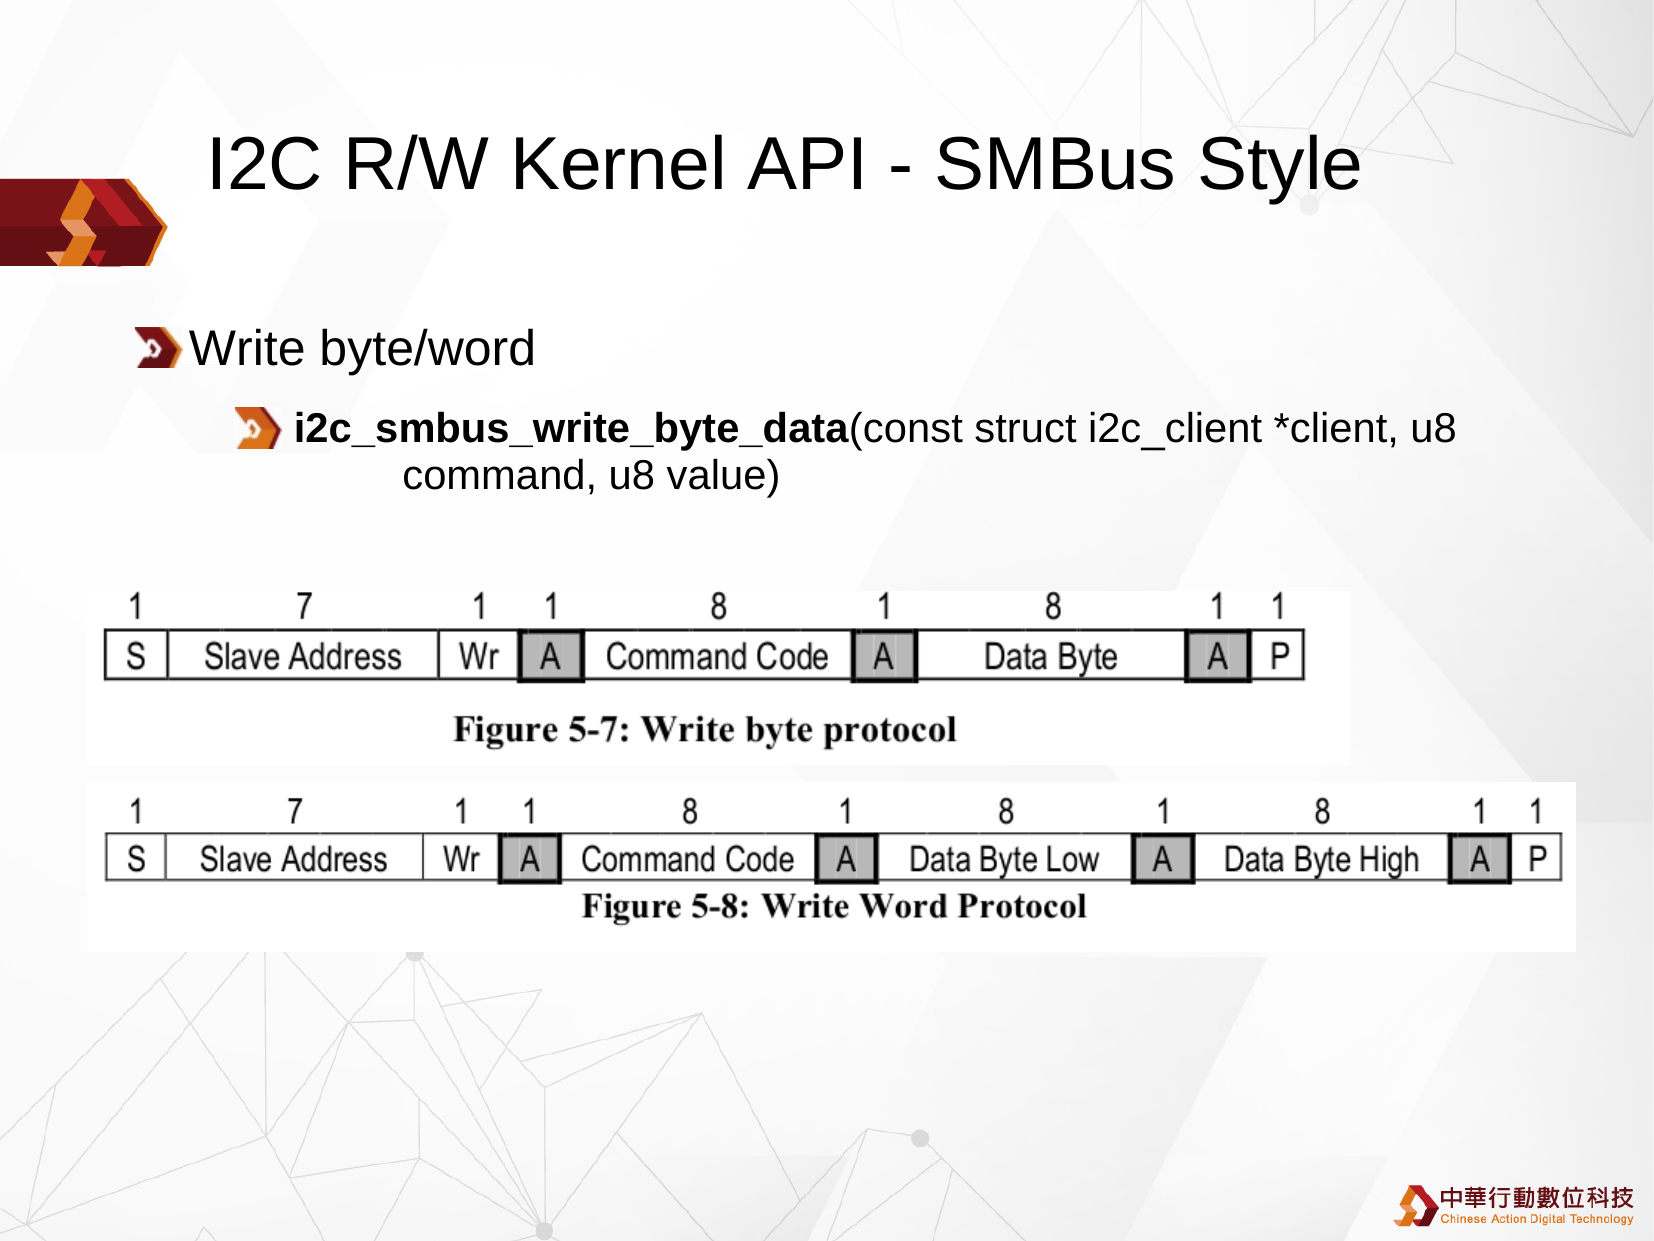

# I2C R/W Kernel API - SMBus Style
Write byte/word
 i2c_smbus_write_byte_data(const struct i2c_client *client, u8 command, u8 value)